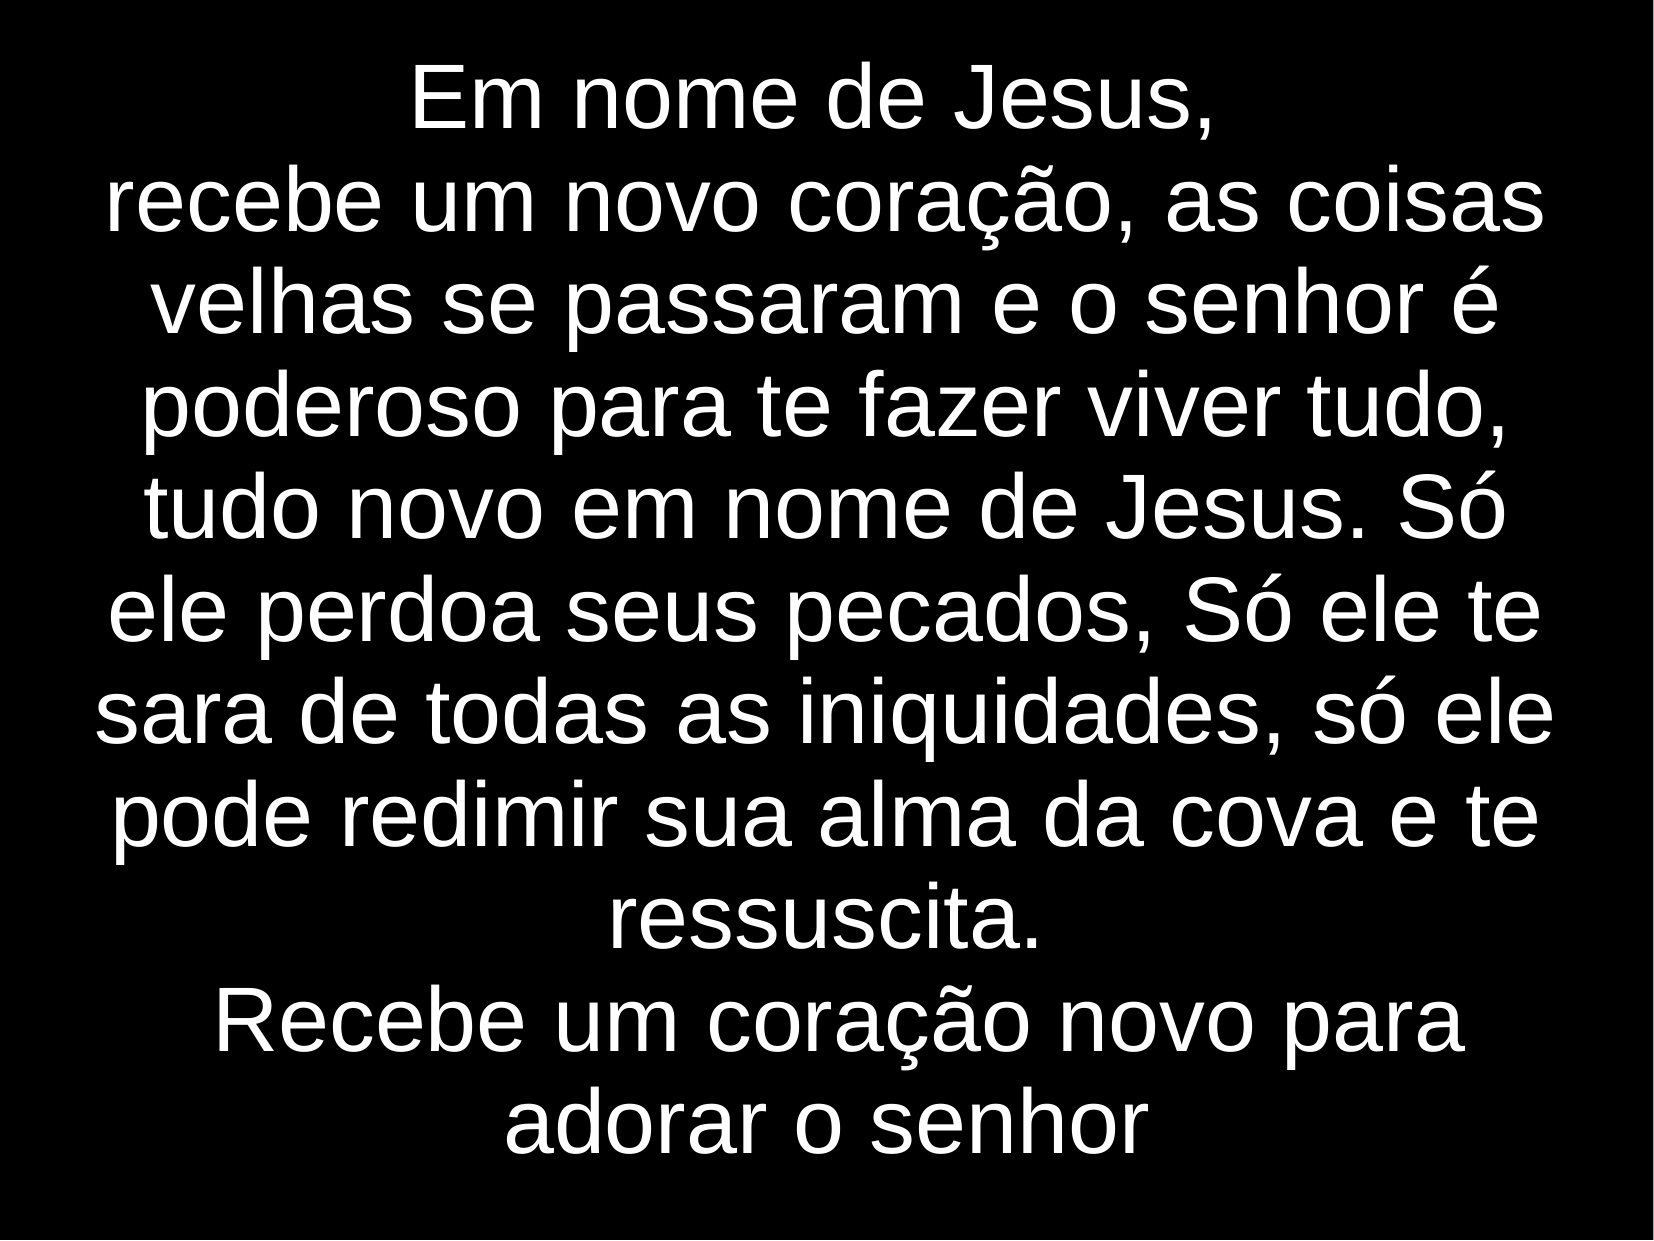

# Em nome de Jesus,
recebe um novo coração, as coisas velhas se passaram e o senhor é poderoso para te fazer viver tudo, tudo novo em nome de Jesus. Só ele perdoa seus pecados, Só ele te sara de todas as iniquidades, só ele pode redimir sua alma da cova e te ressuscita.
 Recebe um coração novo para adorar o senhor